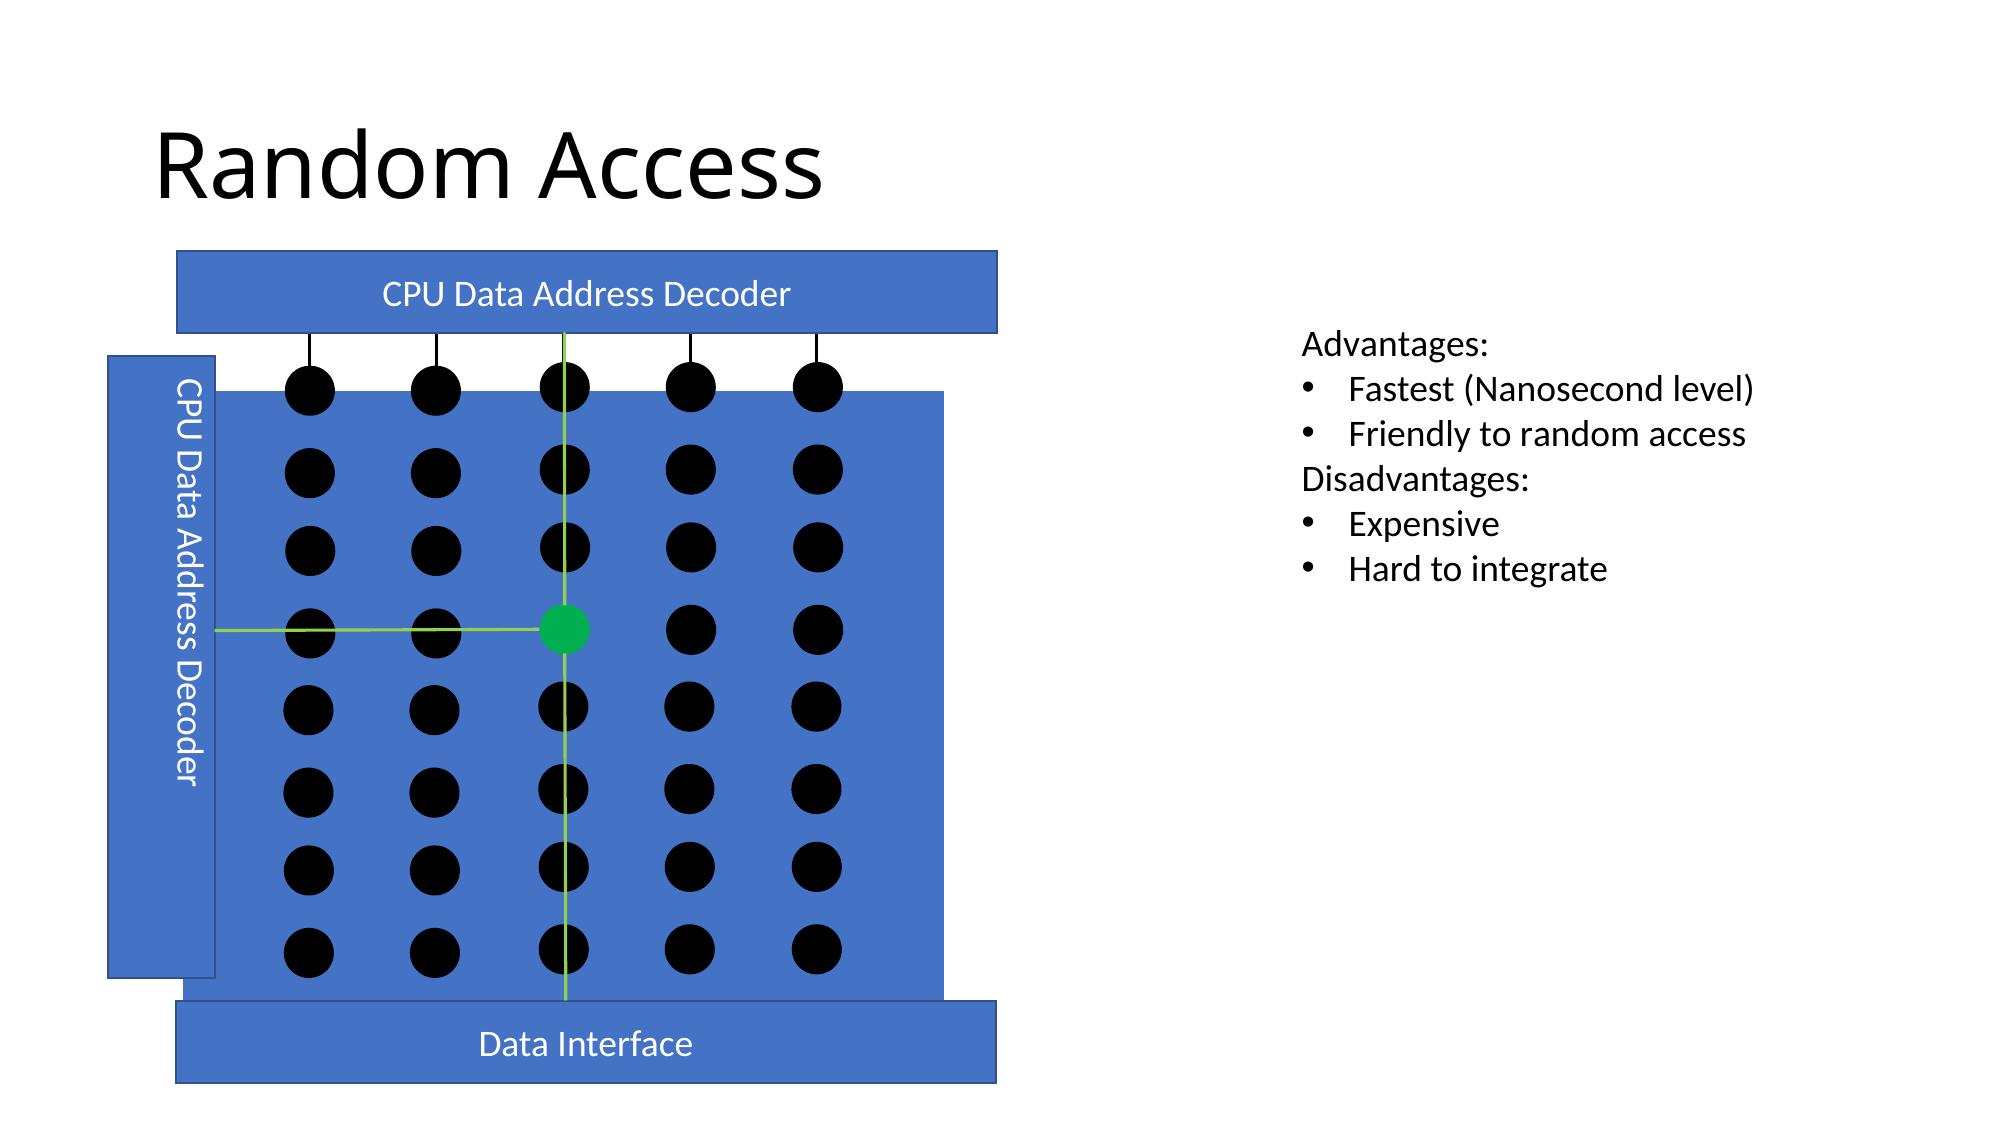

# Random Access
CPU Data Address Decoder
Advantages:
Fastest (Nanosecond level)
Friendly to random access
Disadvantages:
Expensive
Hard to integrate
CPU Data Address Decoder
| | | | | | |
| --- | --- | --- | --- | --- | --- |
| | | | | | |
| | | | | | |
| | | | | | |
| | | | | | |
| | | | | | |
| | | | | | |
| | | | | | |
Data Interface